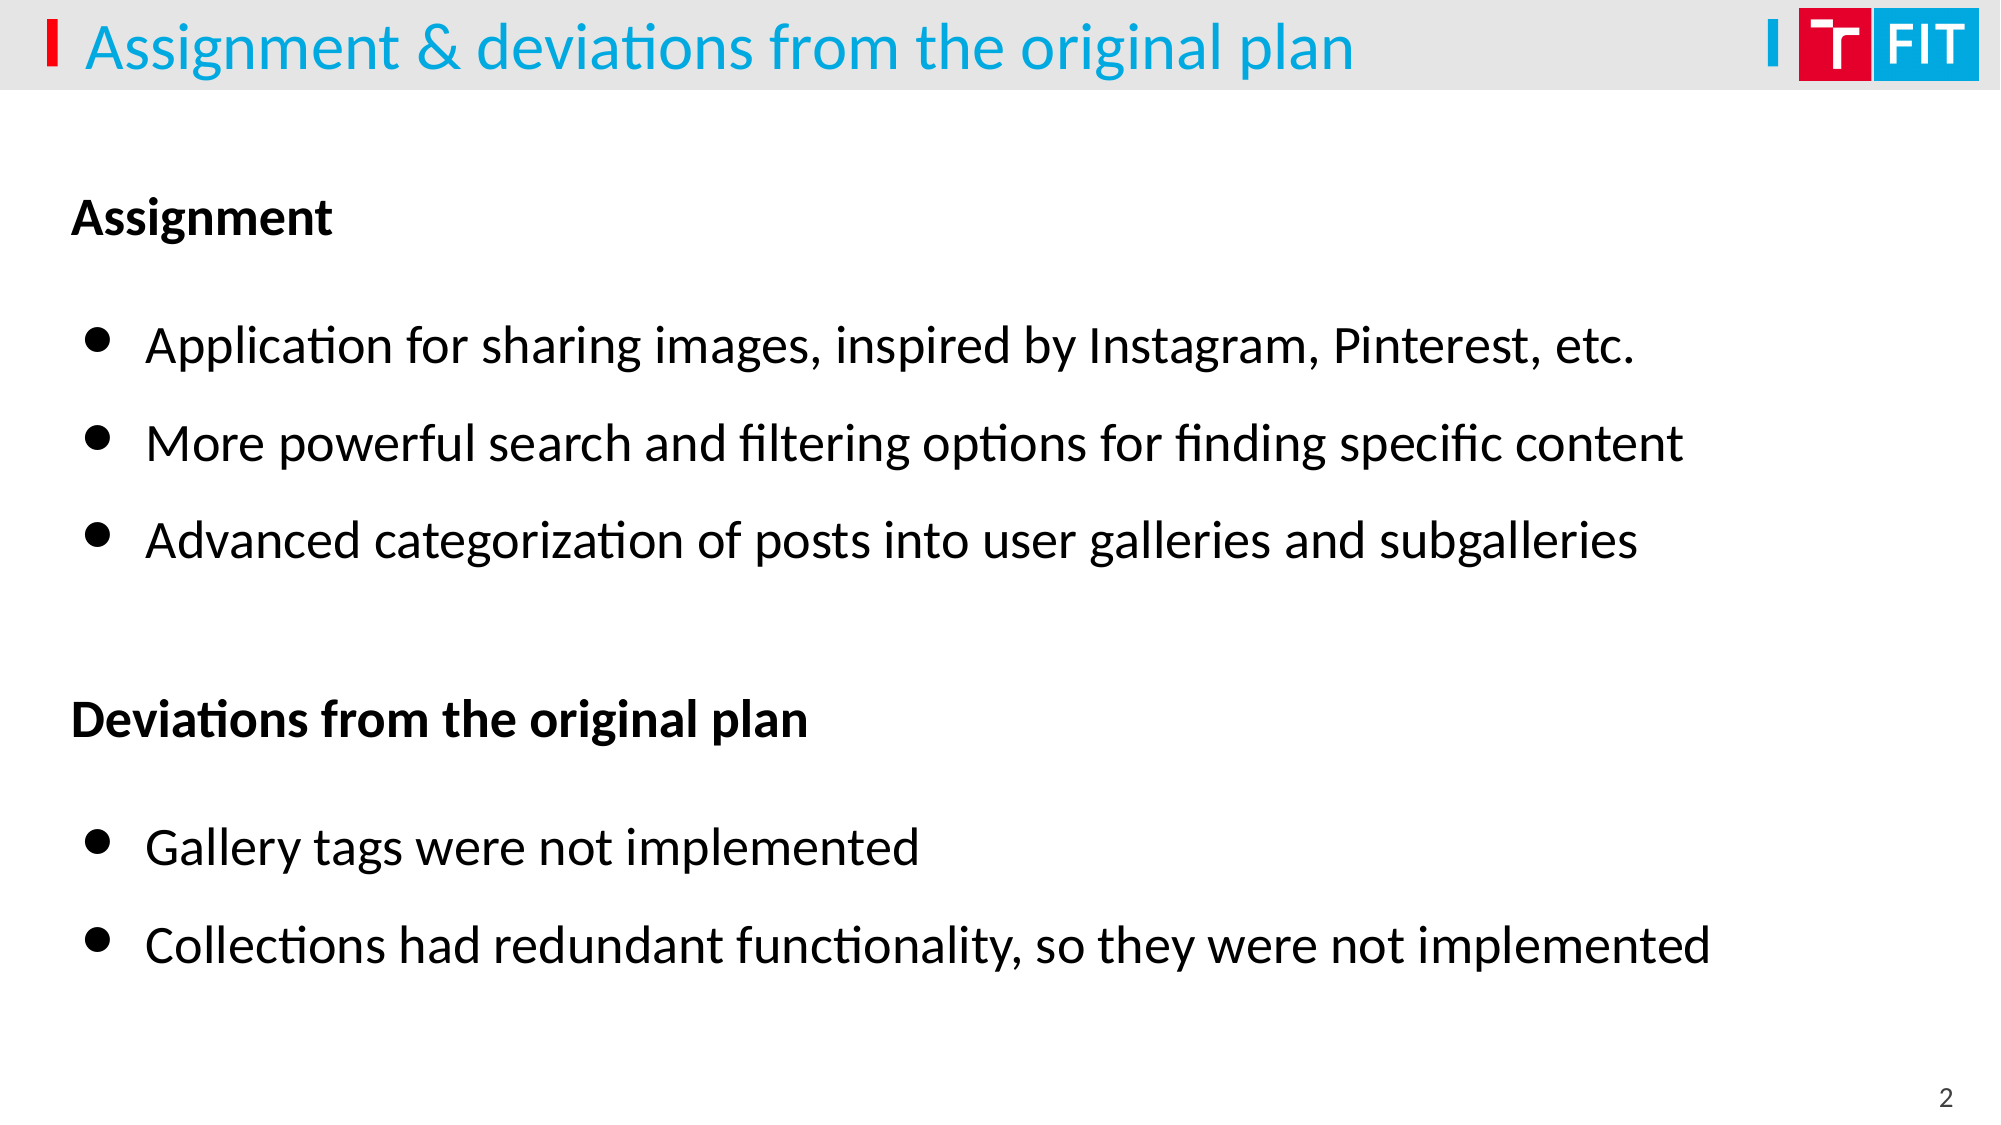

# Assignment & deviations from the original plan
Assignment
Application for sharing images, inspired by Instagram, Pinterest, etc.
More powerful search and filtering options for finding specific content
Advanced categorization of posts into user galleries and subgalleries
Deviations from the original plan
Gallery tags were not implemented
Collections had redundant functionality, so they were not implemented